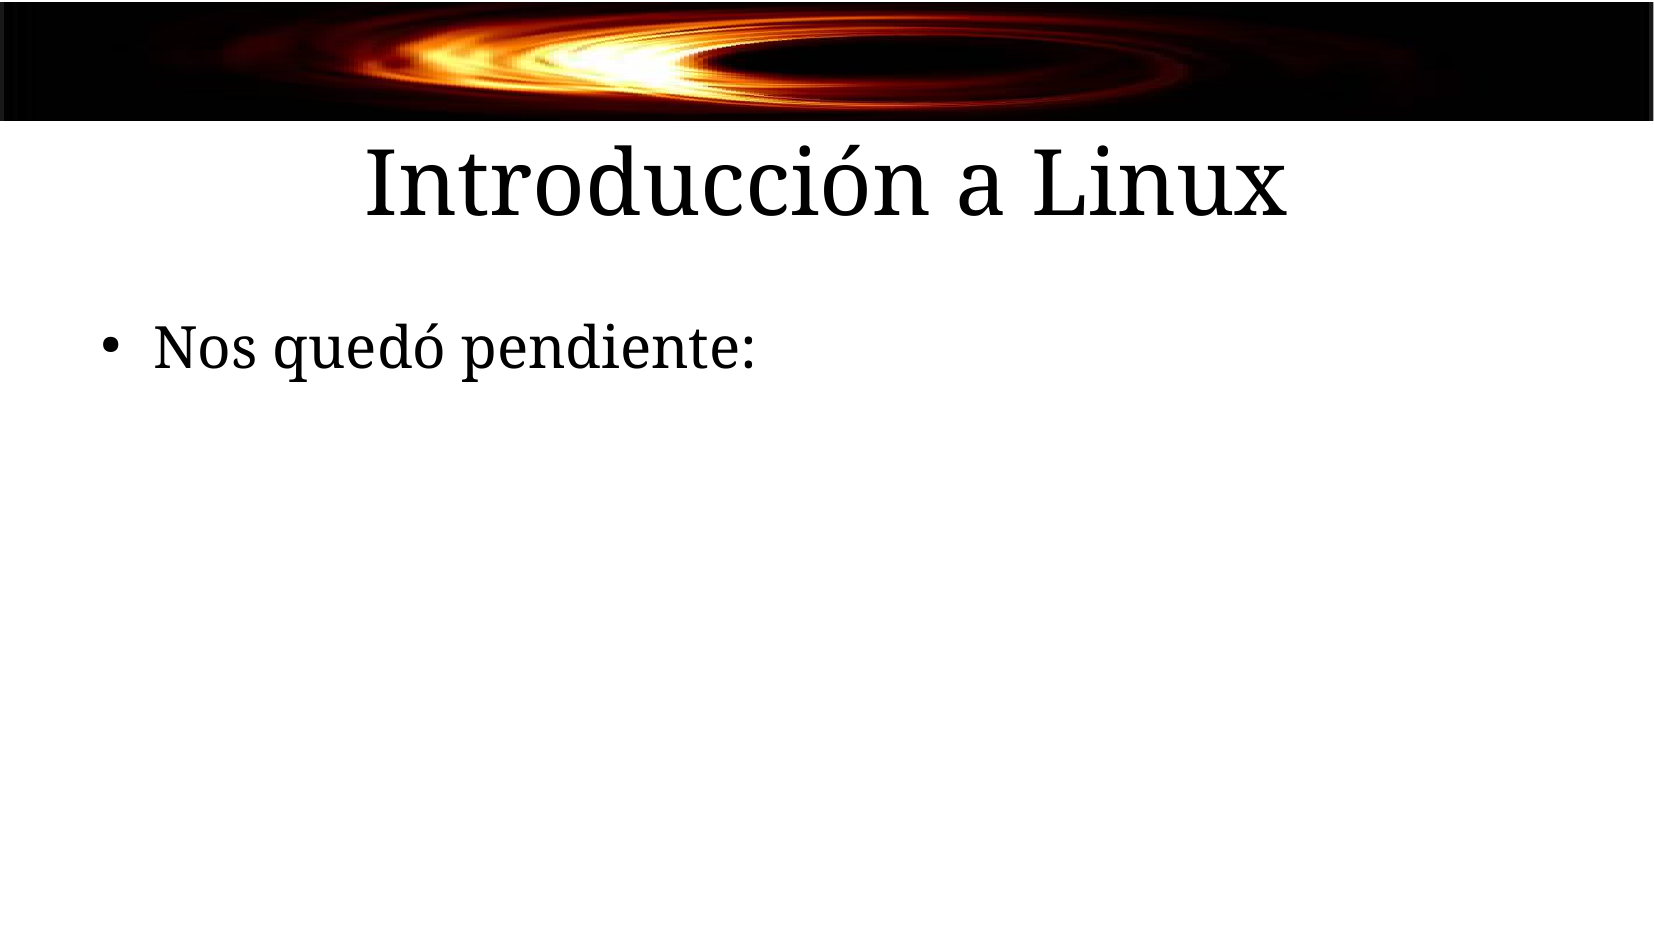

# Introducción a Linux
Nos quedó pendiente: